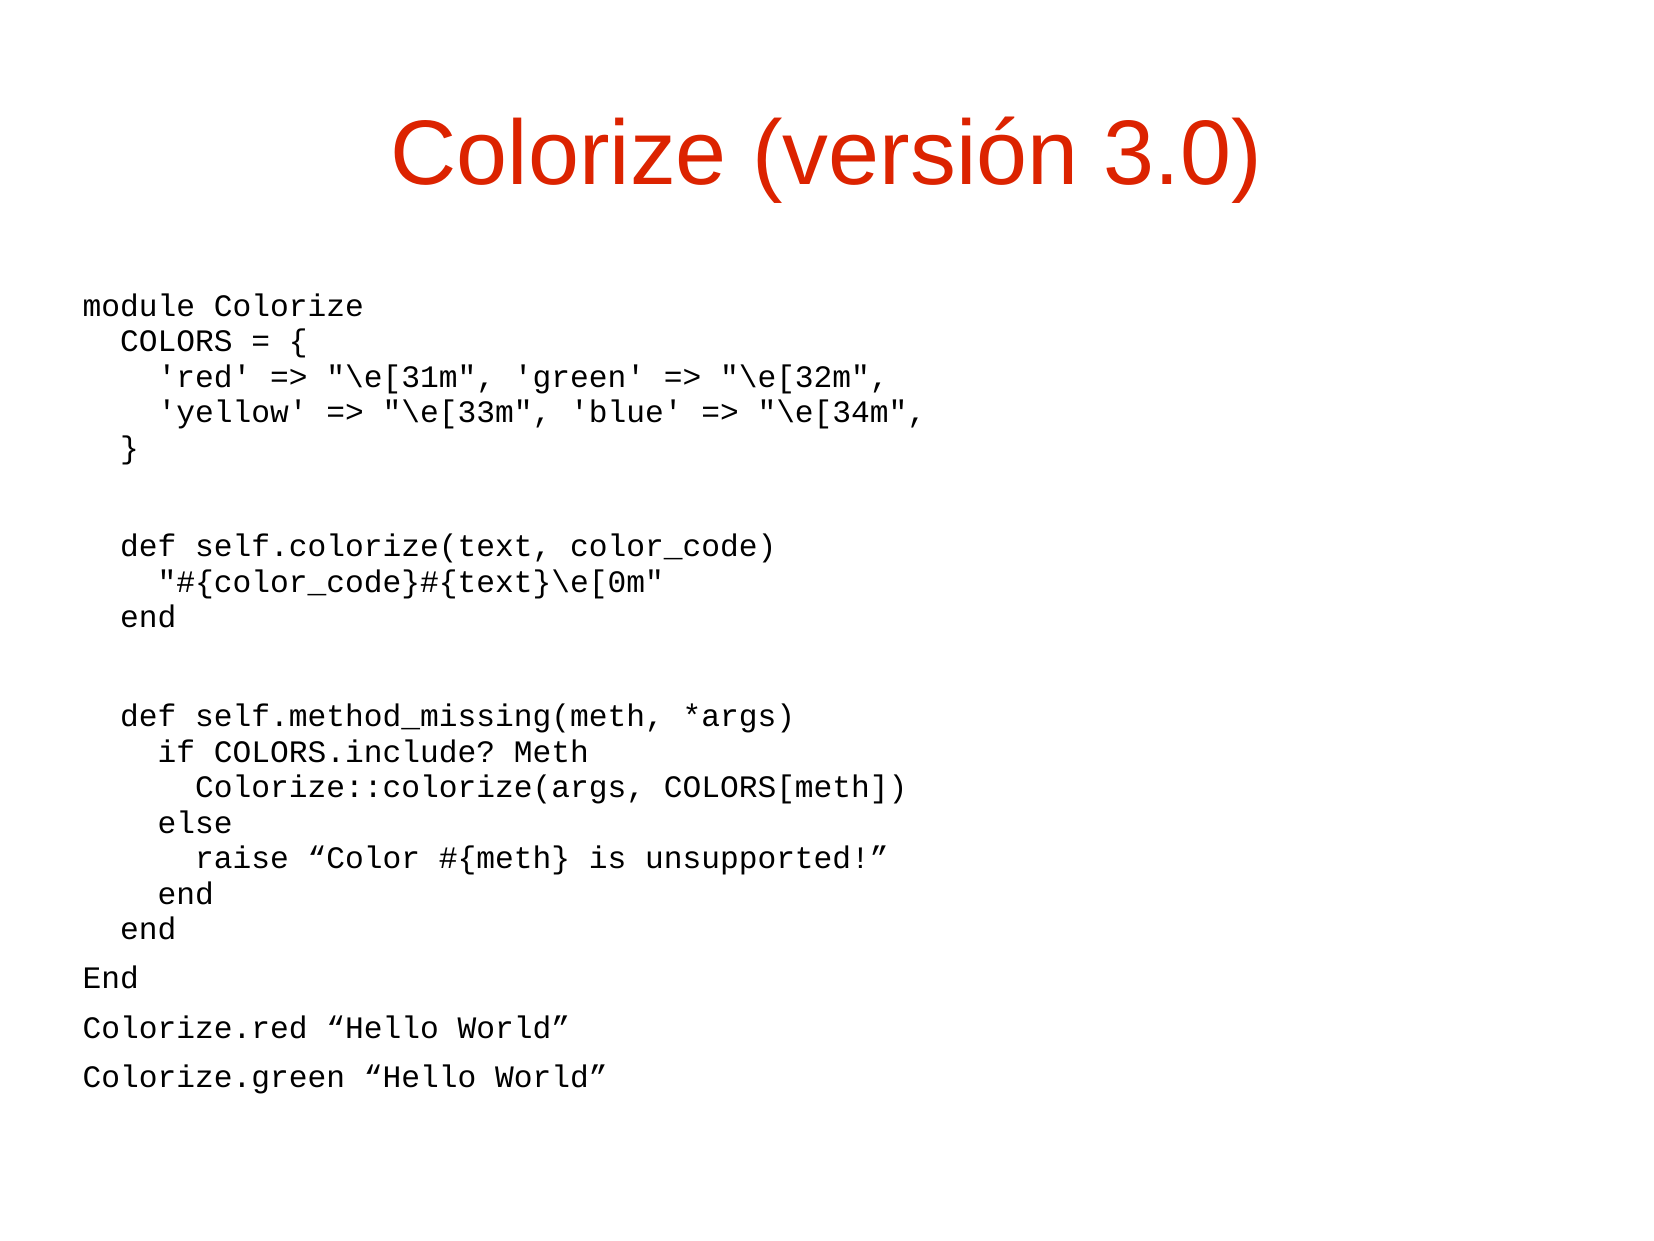

# Colorize (versión 3.0)
module Colorize
 COLORS = {
 'red' => "\e[31m", 'green' => "\e[32m",
 'yellow' => "\e[33m", 'blue' => "\e[34m",
 }
 def self.colorize(text, color_code)
 "#{color_code}#{text}\e[0m"
 end
 def self.method_missing(meth, *args)
 if COLORS.include? Meth
 Colorize::colorize(args, COLORS[meth])
 else
 raise “Color #{meth} is unsupported!”
 end
 end
End
Colorize.red “Hello World”
Colorize.green “Hello World”